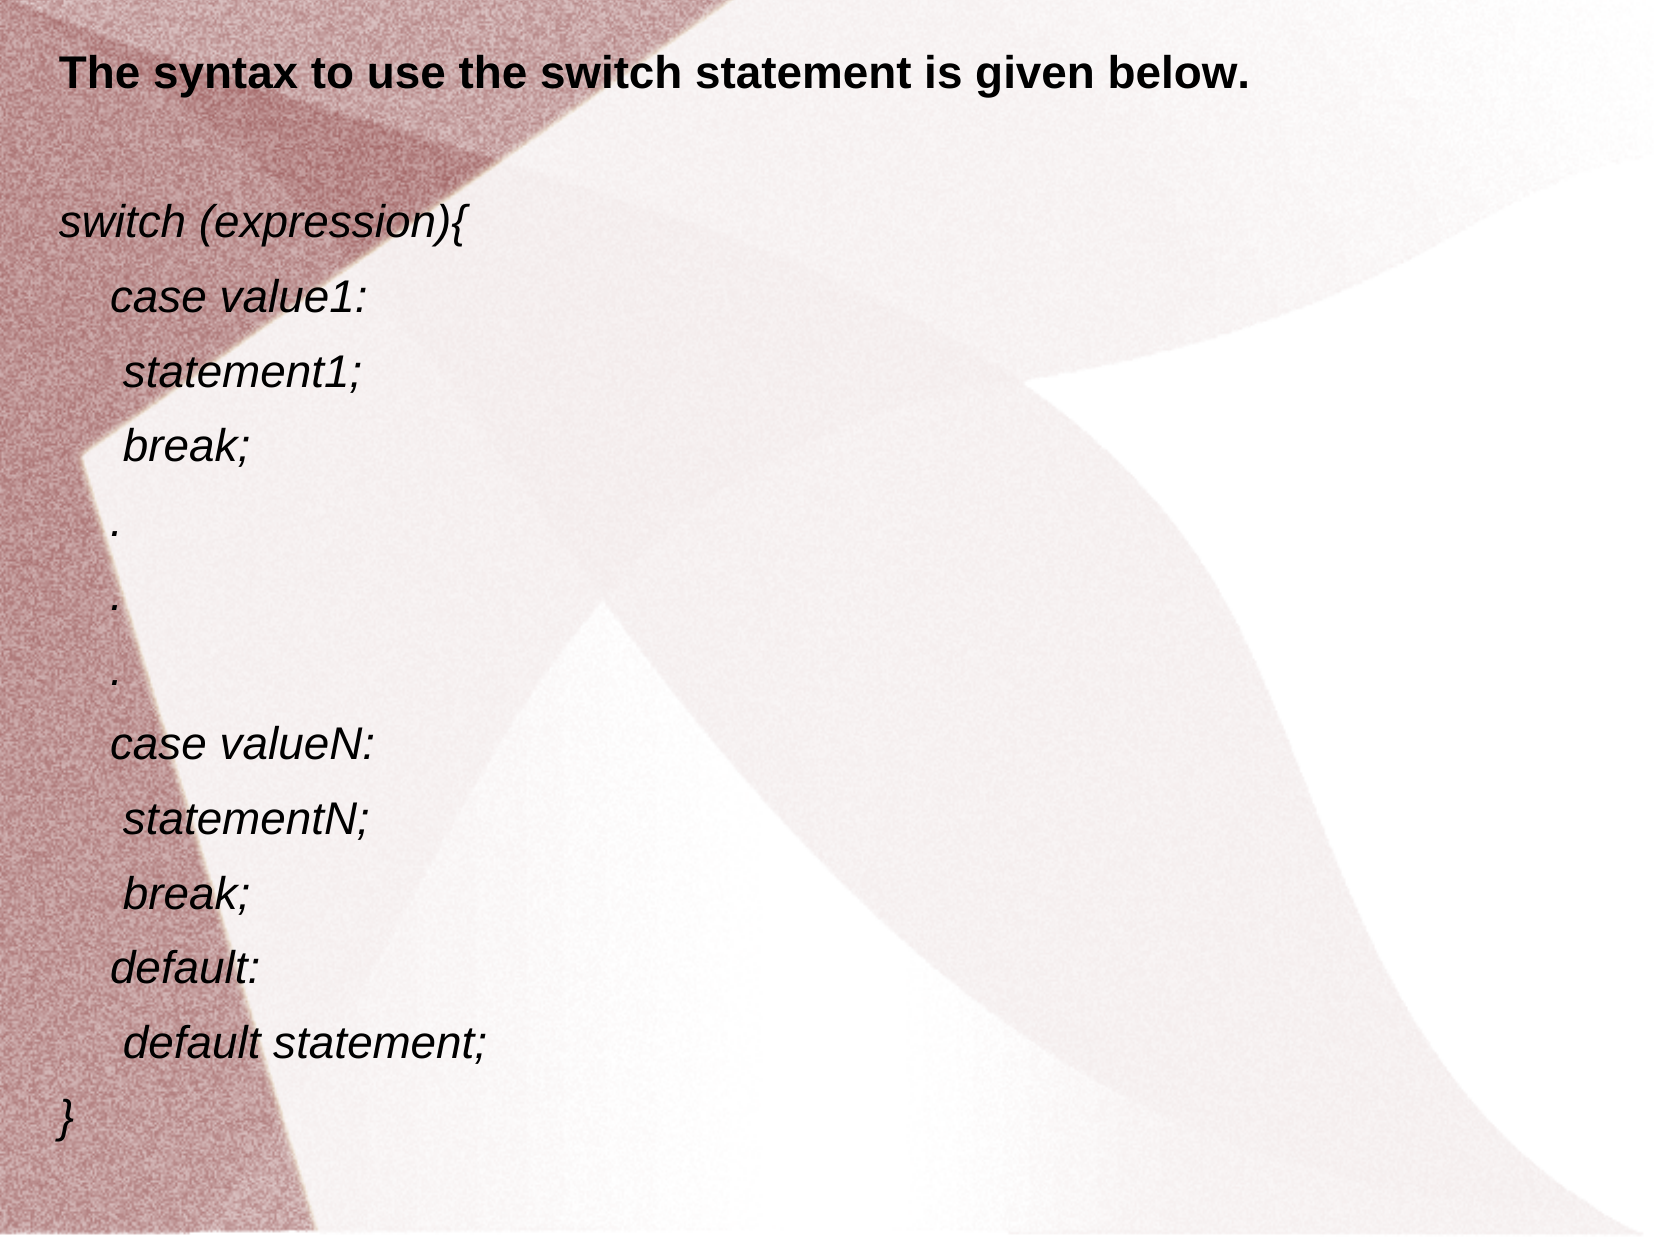

# The syntax to use the switch statement is given below.
switch (expression){
 case value1:
 statement1;
 break;
 .
 .
 .
 case valueN:
 statementN;
 break;
 default:
 default statement;
}